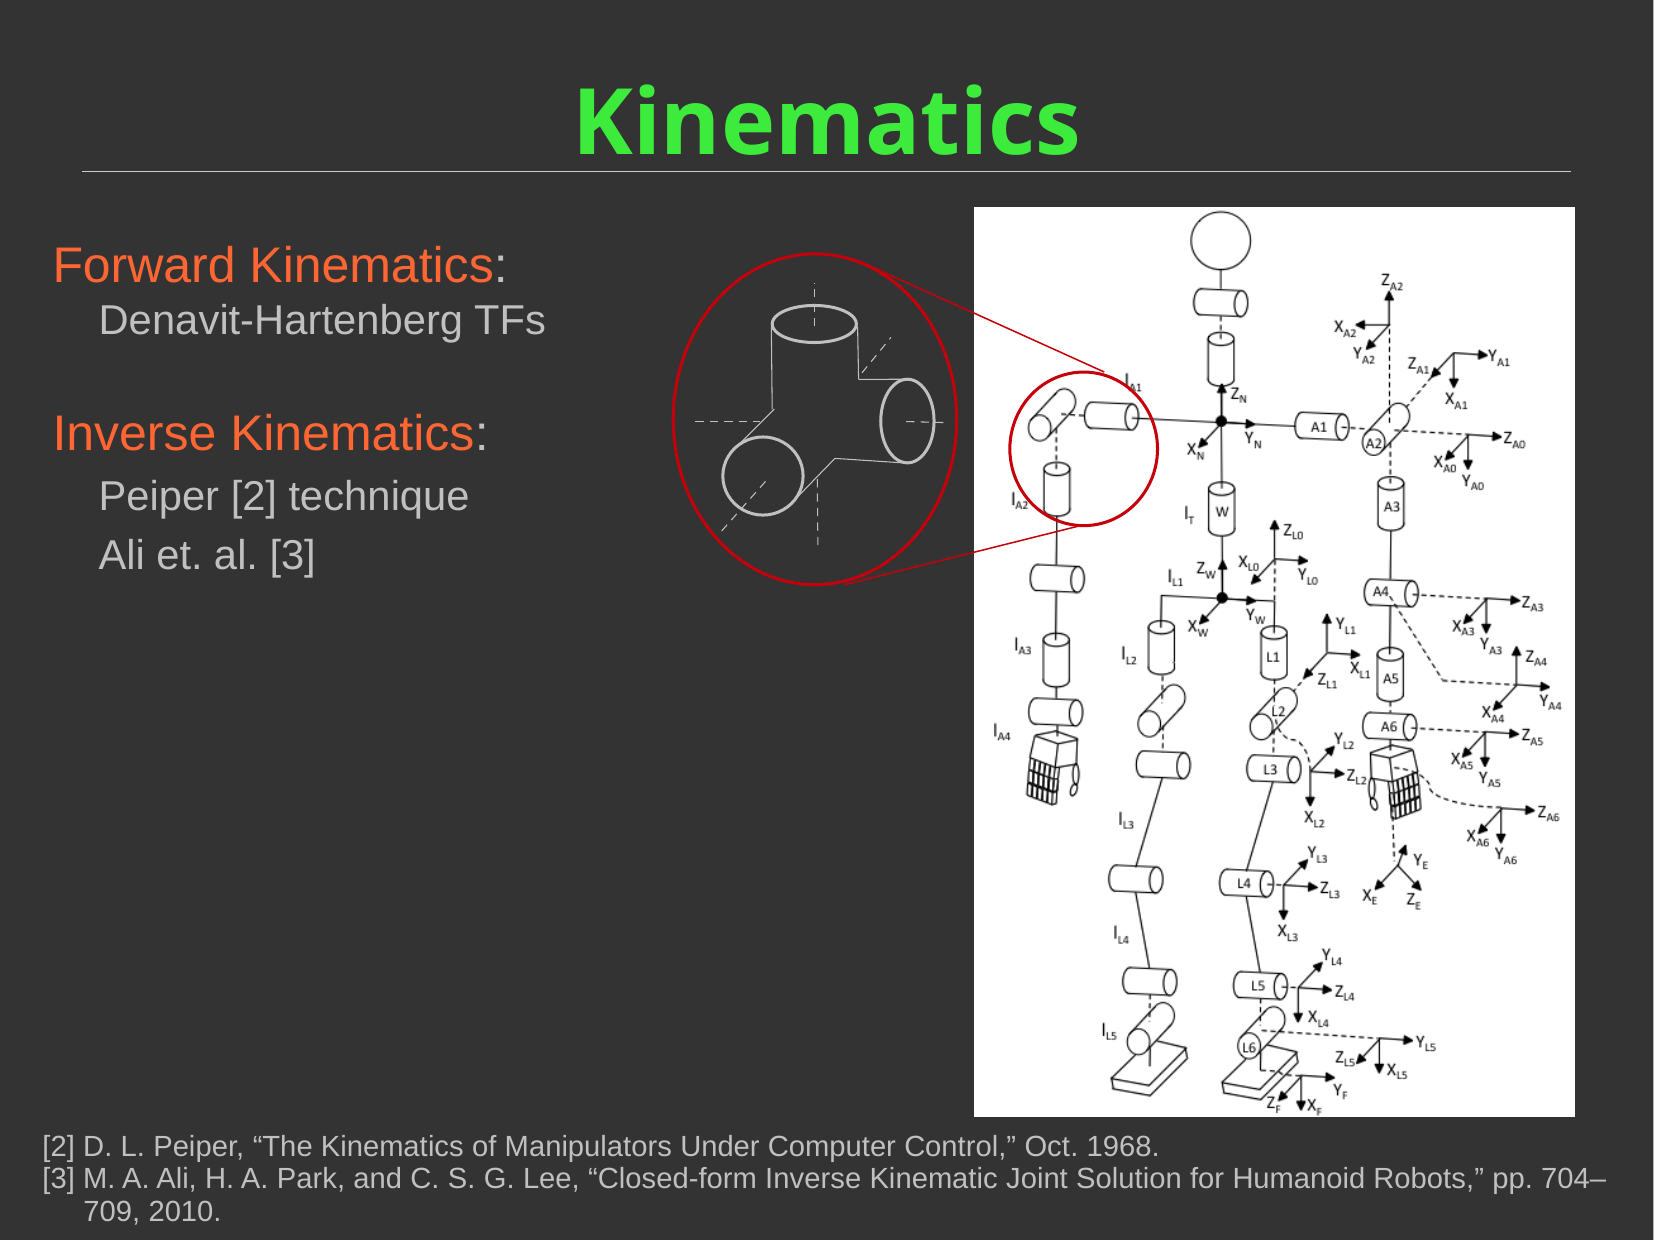

# Kinematics
Forward Kinematics:
 Denavit-Hartenberg TFs
Inverse Kinematics:
 Peiper [2] technique
 Ali et. al. [3]
[2] D. L. Peiper, “The Kinematics of Manipulators Under Computer Control,” Oct. 1968.
[3] M. A. Ali, H. A. Park, and C. S. G. Lee, “Closed-form Inverse Kinematic Joint Solution for Humanoid Robots,” pp. 704– 709, 2010.